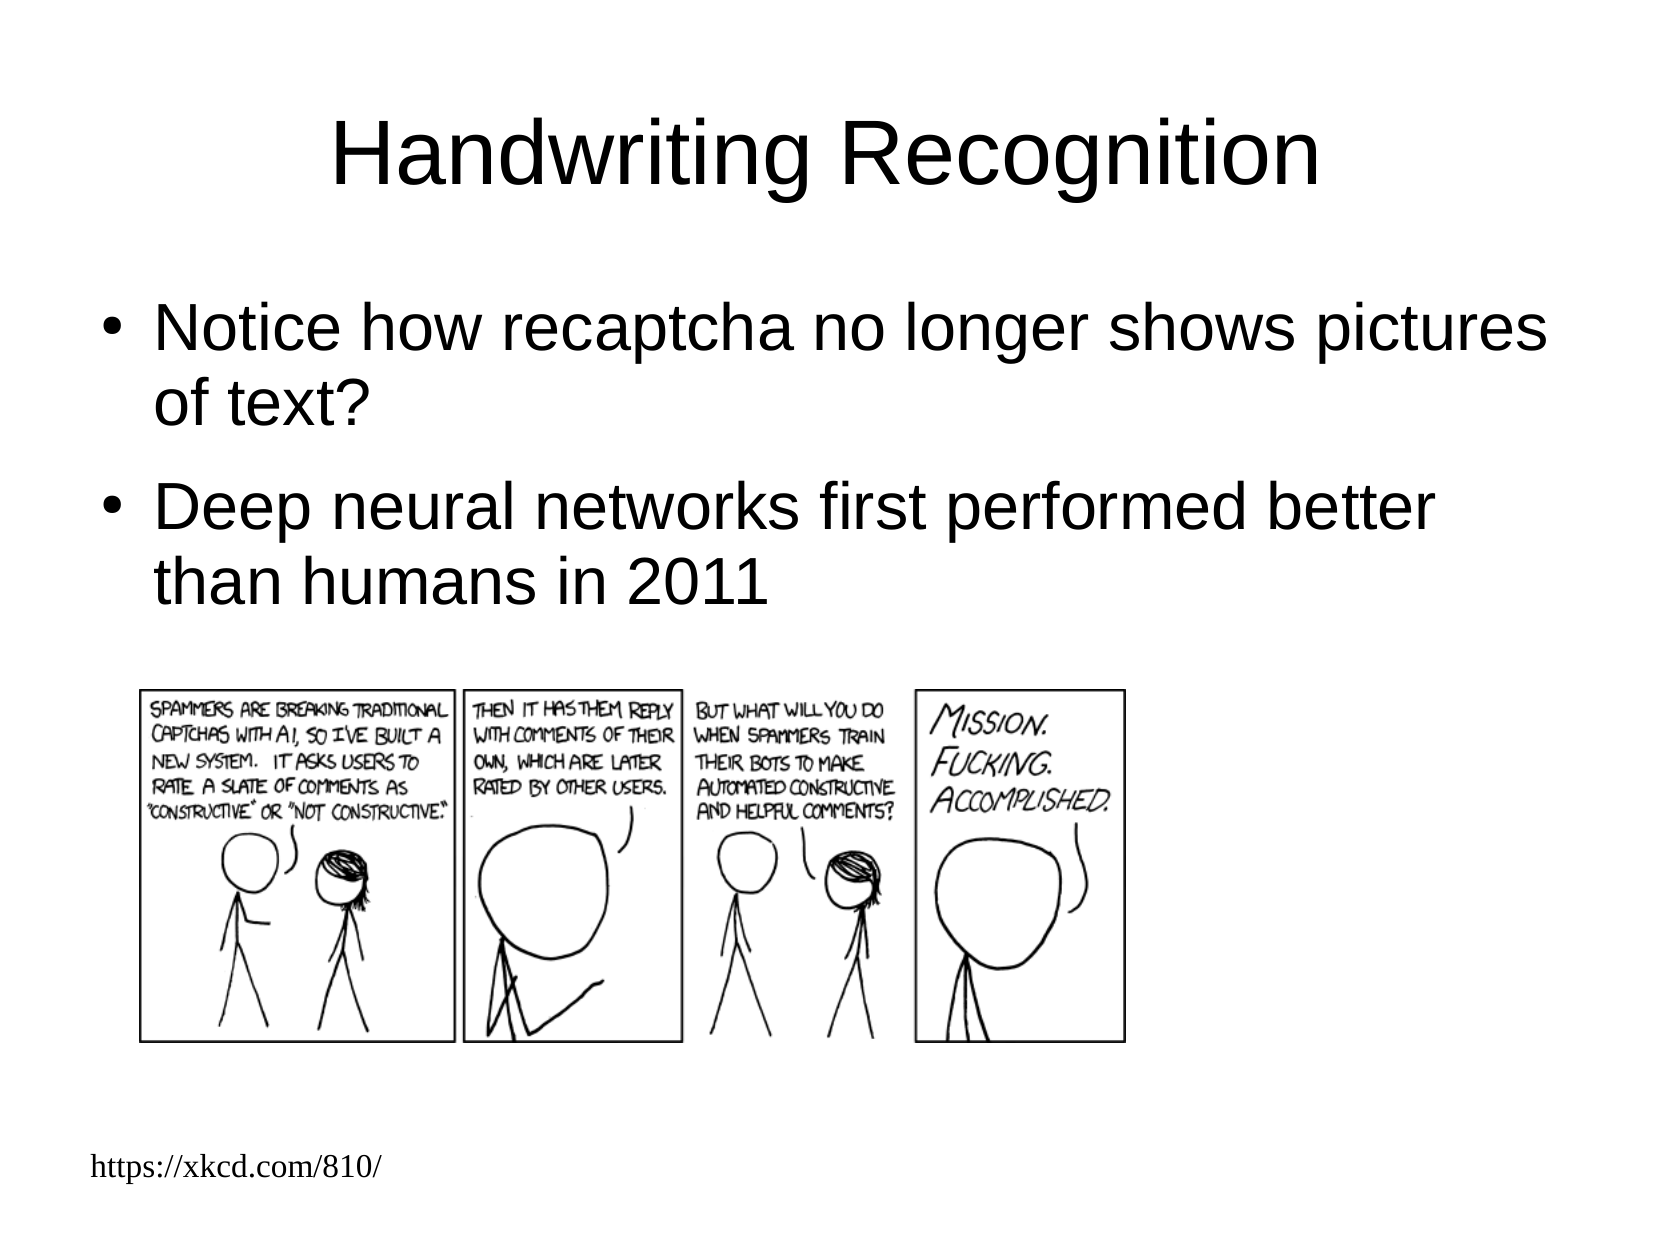

# Handwriting Recognition
Notice how recaptcha no longer shows pictures of text?
Deep neural networks first performed better than humans in 2011
https://xkcd.com/810/